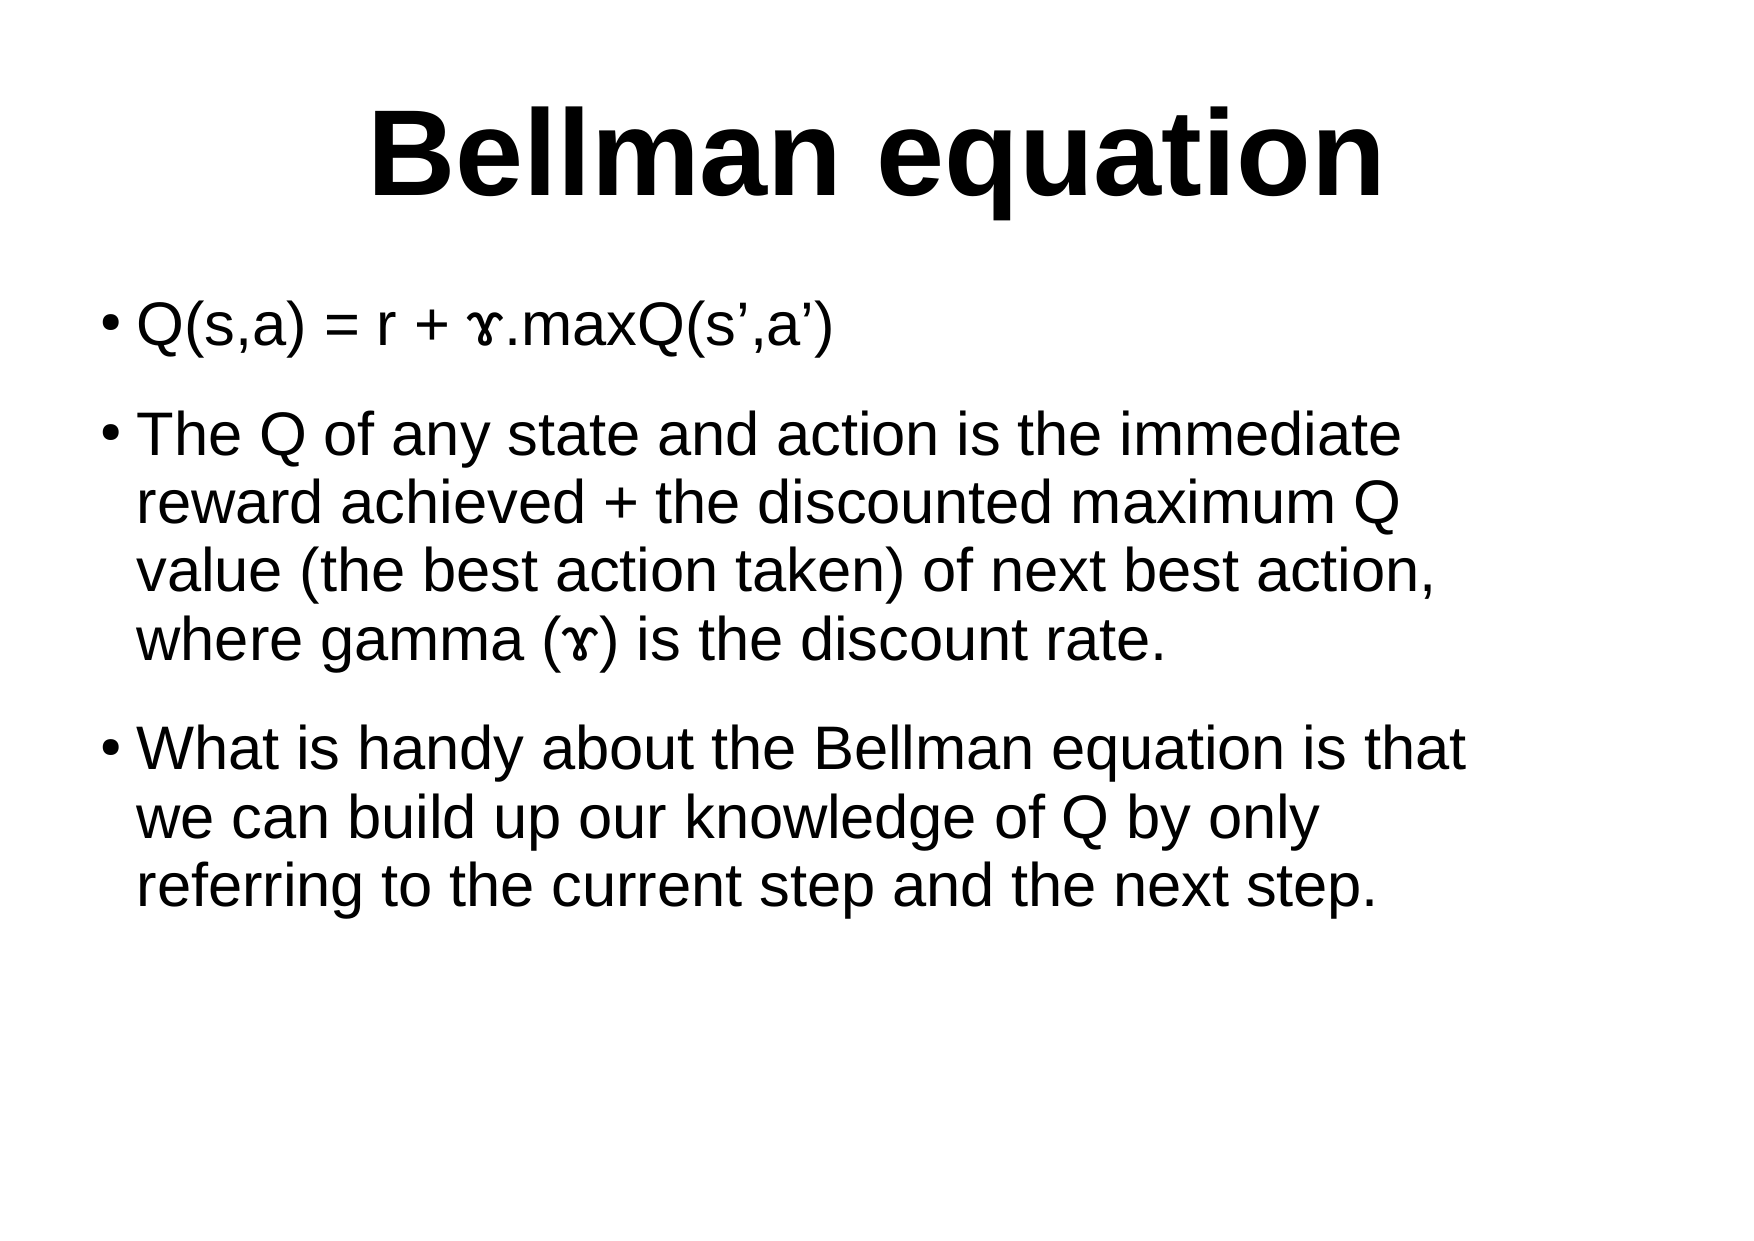

# Bellman equation
Q(s,a) = r + ɤ.maxQ(s’,a’)
The Q of any state and action is the immediate reward achieved + the discounted maximum Q value (the best action taken) of next best action, where gamma (ɤ) is the discount rate.
What is handy about the Bellman equation is that we can build up our knowledge of Q by only referring to the current step and the next step.